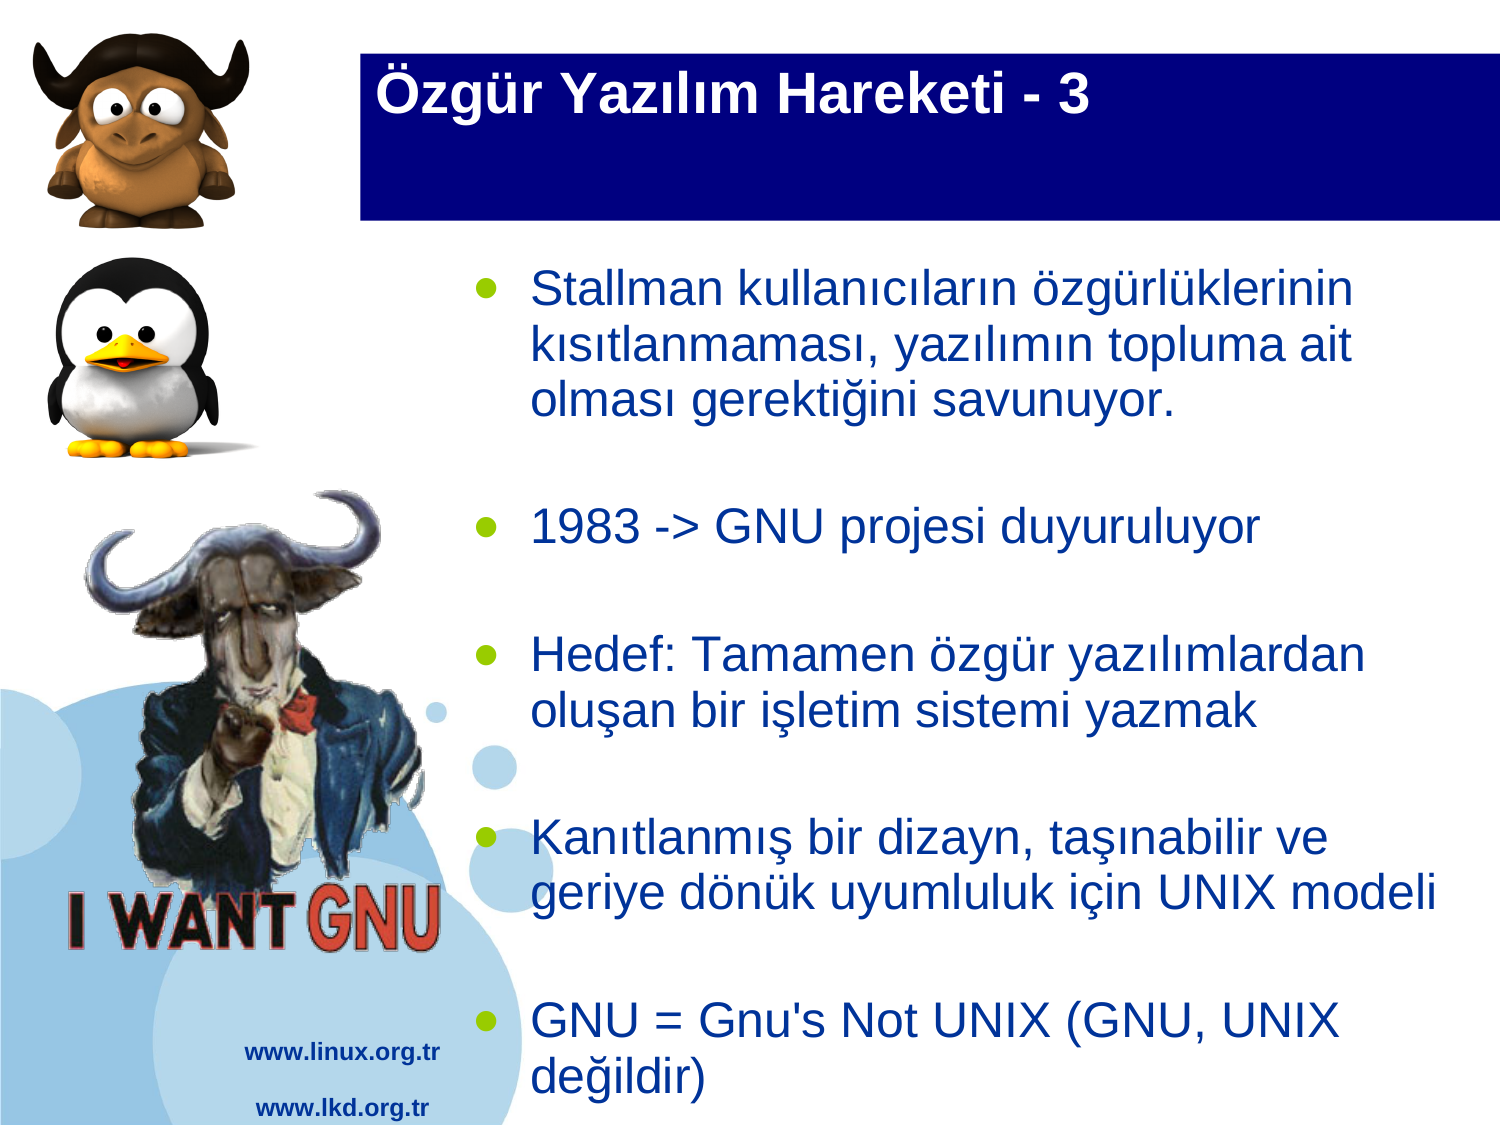

# Özgür Yazılım Hareketi - 3
Stallman kullanıcıların özgürlüklerinin kısıtlanmaması, yazılımın topluma ait olması gerektiğini savunuyor.
1983 -> GNU projesi duyuruluyor
Hedef: Tamamen özgür yazılımlardan oluşan bir işletim sistemi yazmak
Kanıtlanmış bir dizayn, taşınabilir ve geriye dönük uyumluluk için UNIX modeli
GNU = Gnu's Not UNIX (GNU, UNIX değildir)